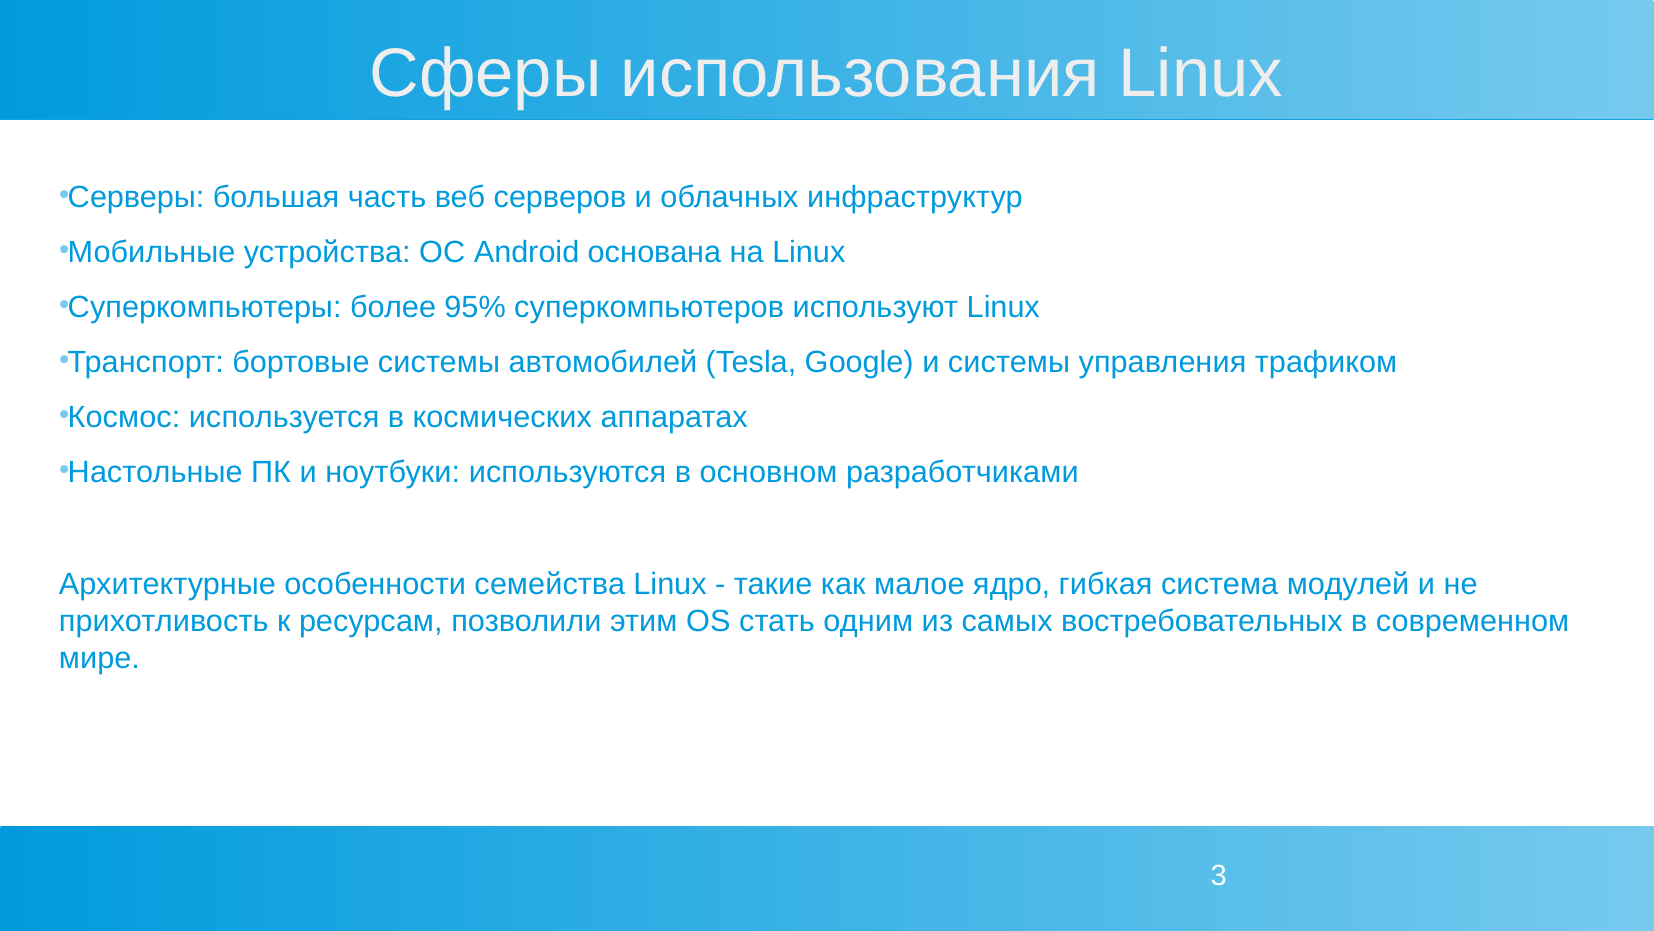

# Сферы использования Linux
Серверы: большая часть веб серверов и облачных инфраструктур
Мобильные устройства: ОС Android основана на Linux
Суперкомпьютеры: более 95% суперкомпьютеров используют Linux
Транспорт: бортовые системы автомобилей (Tesla, Google) и системы управления трафиком
Космос: используется в космических аппаратах
Настольные ПК и ноутбуки: используются в основном разработчиками
Архитектурные особенности семейства Linux - такие как малое ядро, гибкая система модулей и не прихотливость к ресурсам, позволили этим OS стать одним из самых востребовательных в современном мире.